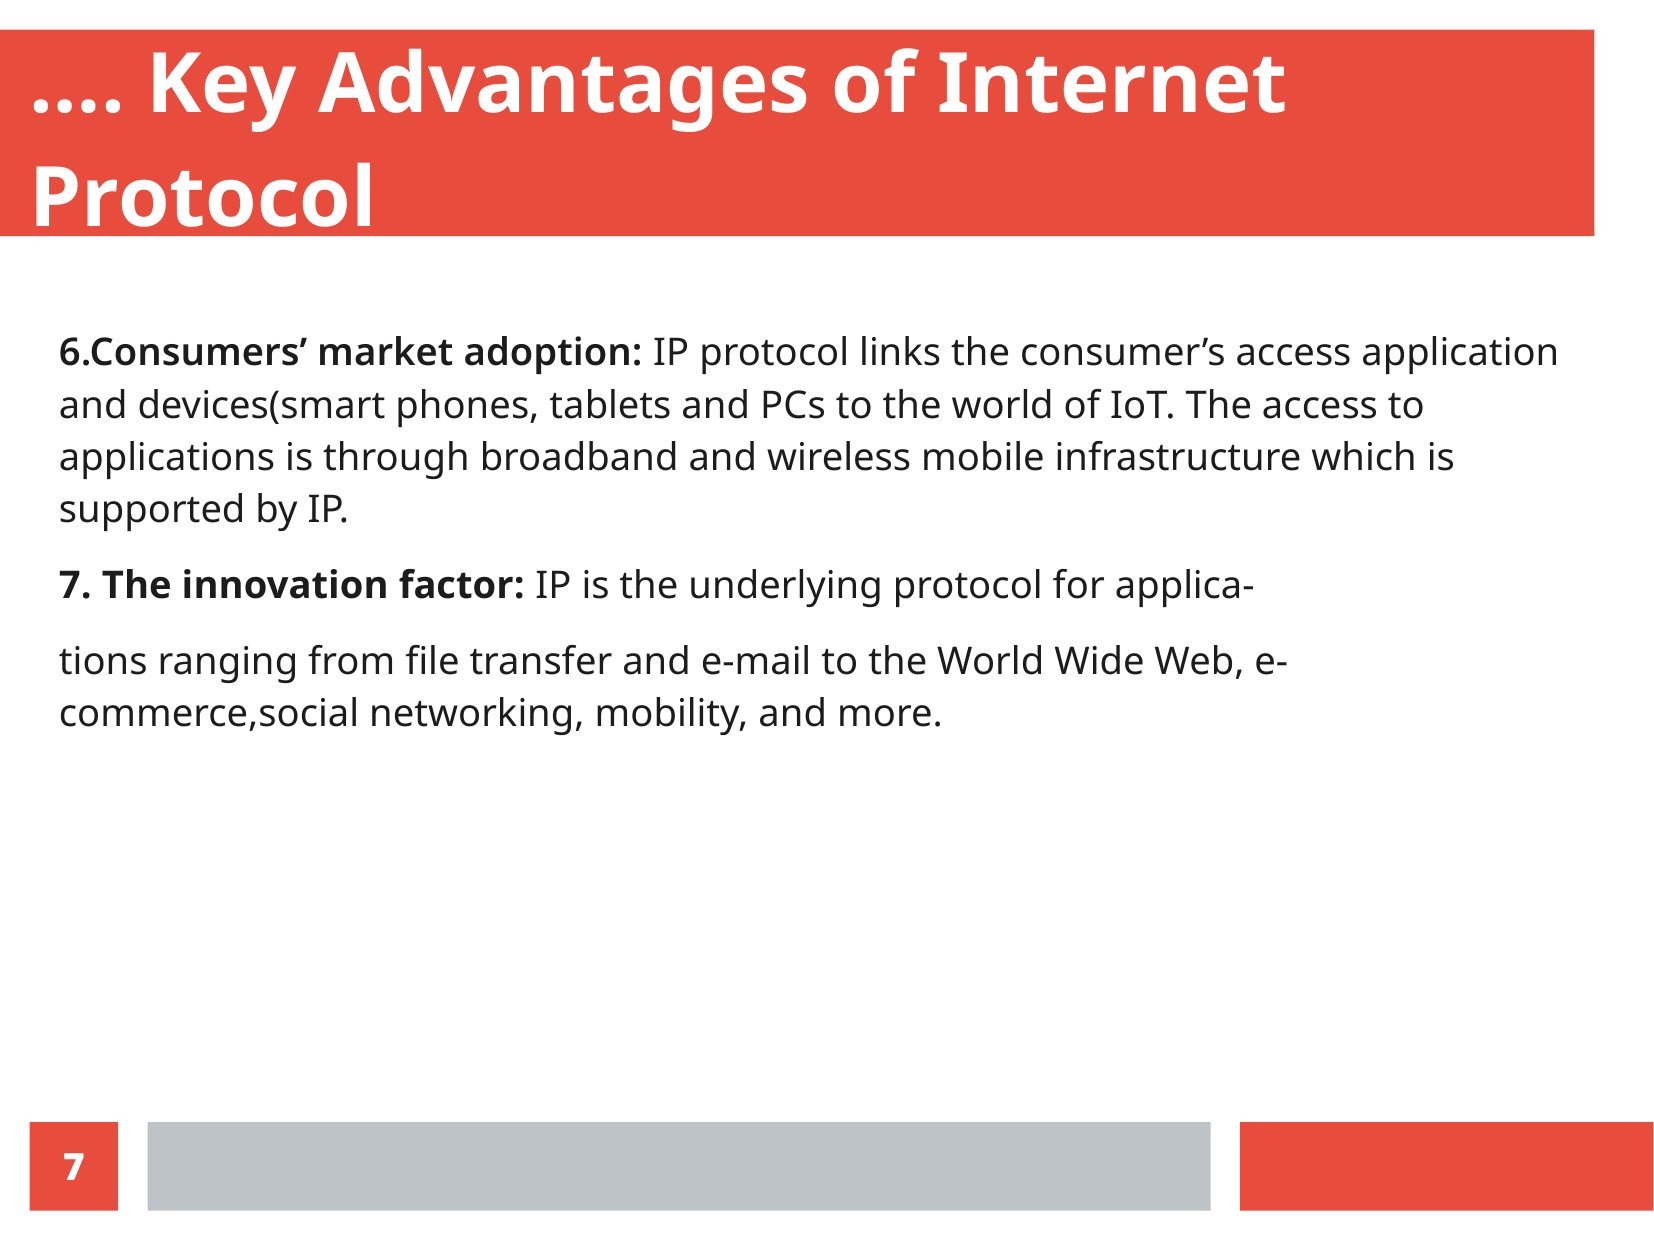

…. Key Advantages of Internet Protocol
# 6.Consumers’ market adoption: IP protocol links the consumer’s access application and devices(smart phones, tablets and PCs to the world of IoT. The access to applications is through broadband and wireless mobile infrastructure which is supported by IP.
7. The innovation factor: IP is the underlying protocol for applica-
tions ranging from file transfer and e-mail to the World Wide Web, e-commerce,social networking, mobility, and more.
7